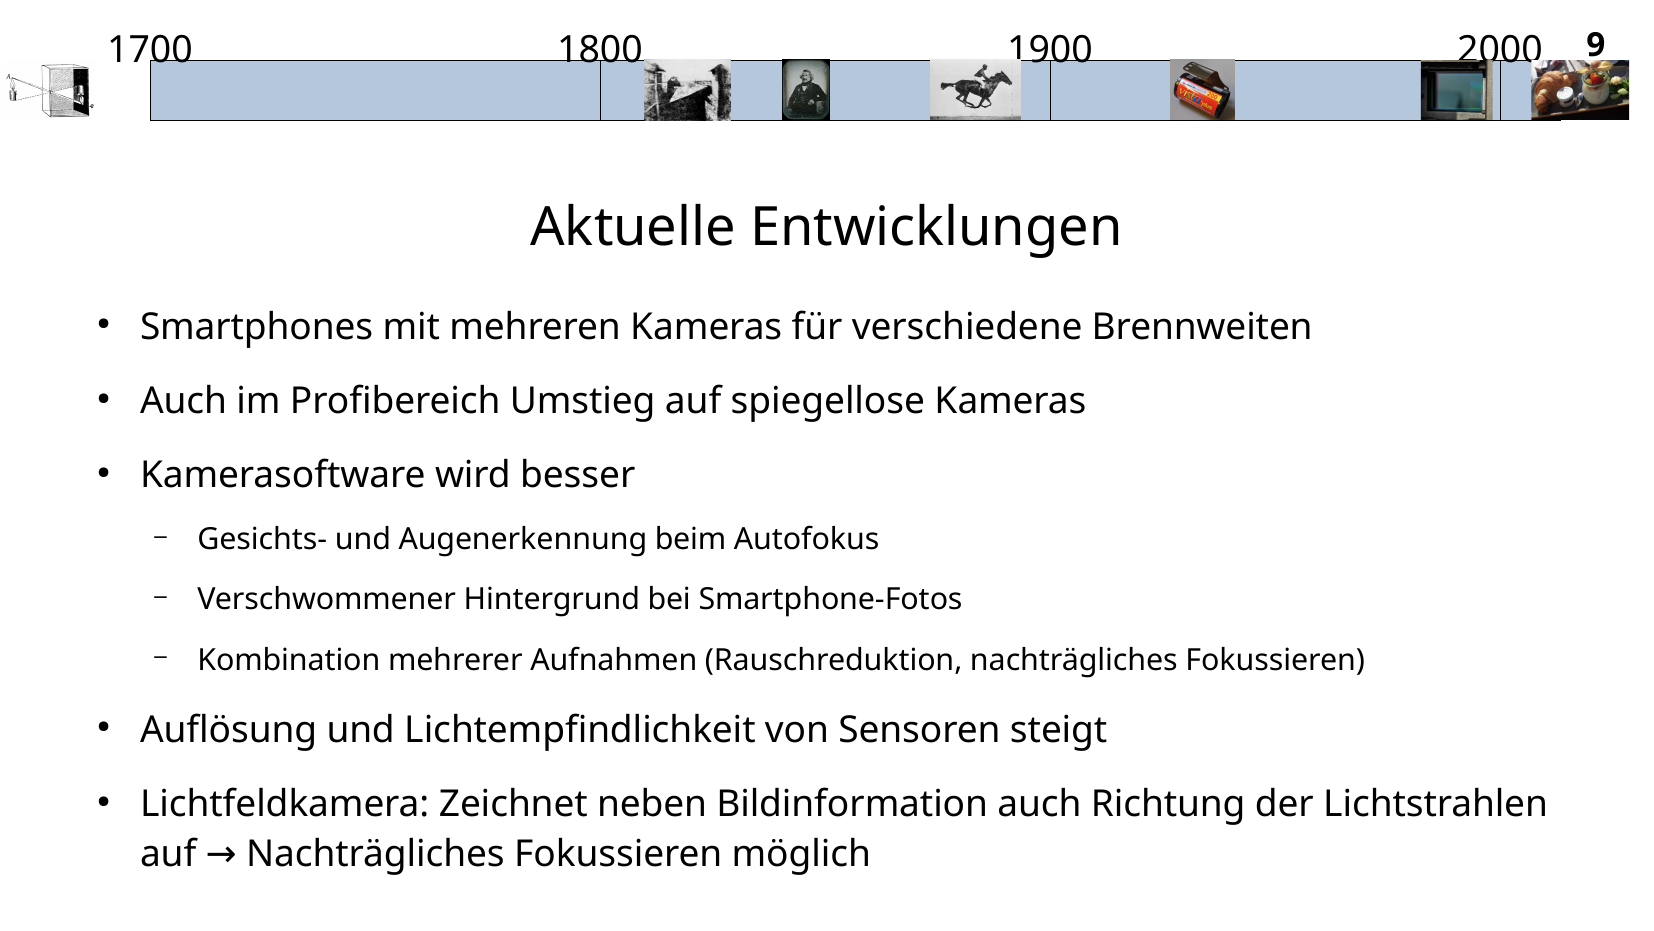

1700
1800
1900
2000
Aktuelle Entwicklungen
# Smartphones mit mehreren Kameras für verschiedene Brennweiten
Auch im Profibereich Umstieg auf spiegellose Kameras
Kamerasoftware wird besser
Gesichts- und Augenerkennung beim Autofokus
Verschwommener Hintergrund bei Smartphone-Fotos
Kombination mehrerer Aufnahmen (Rauschreduktion, nachträgliches Fokussieren)
Auflösung und Lichtempfindlichkeit von Sensoren steigt
Lichtfeldkamera: Zeichnet neben Bildinformation auch Richtung der Lichtstrahlen auf → Nachträgliches Fokussieren möglich